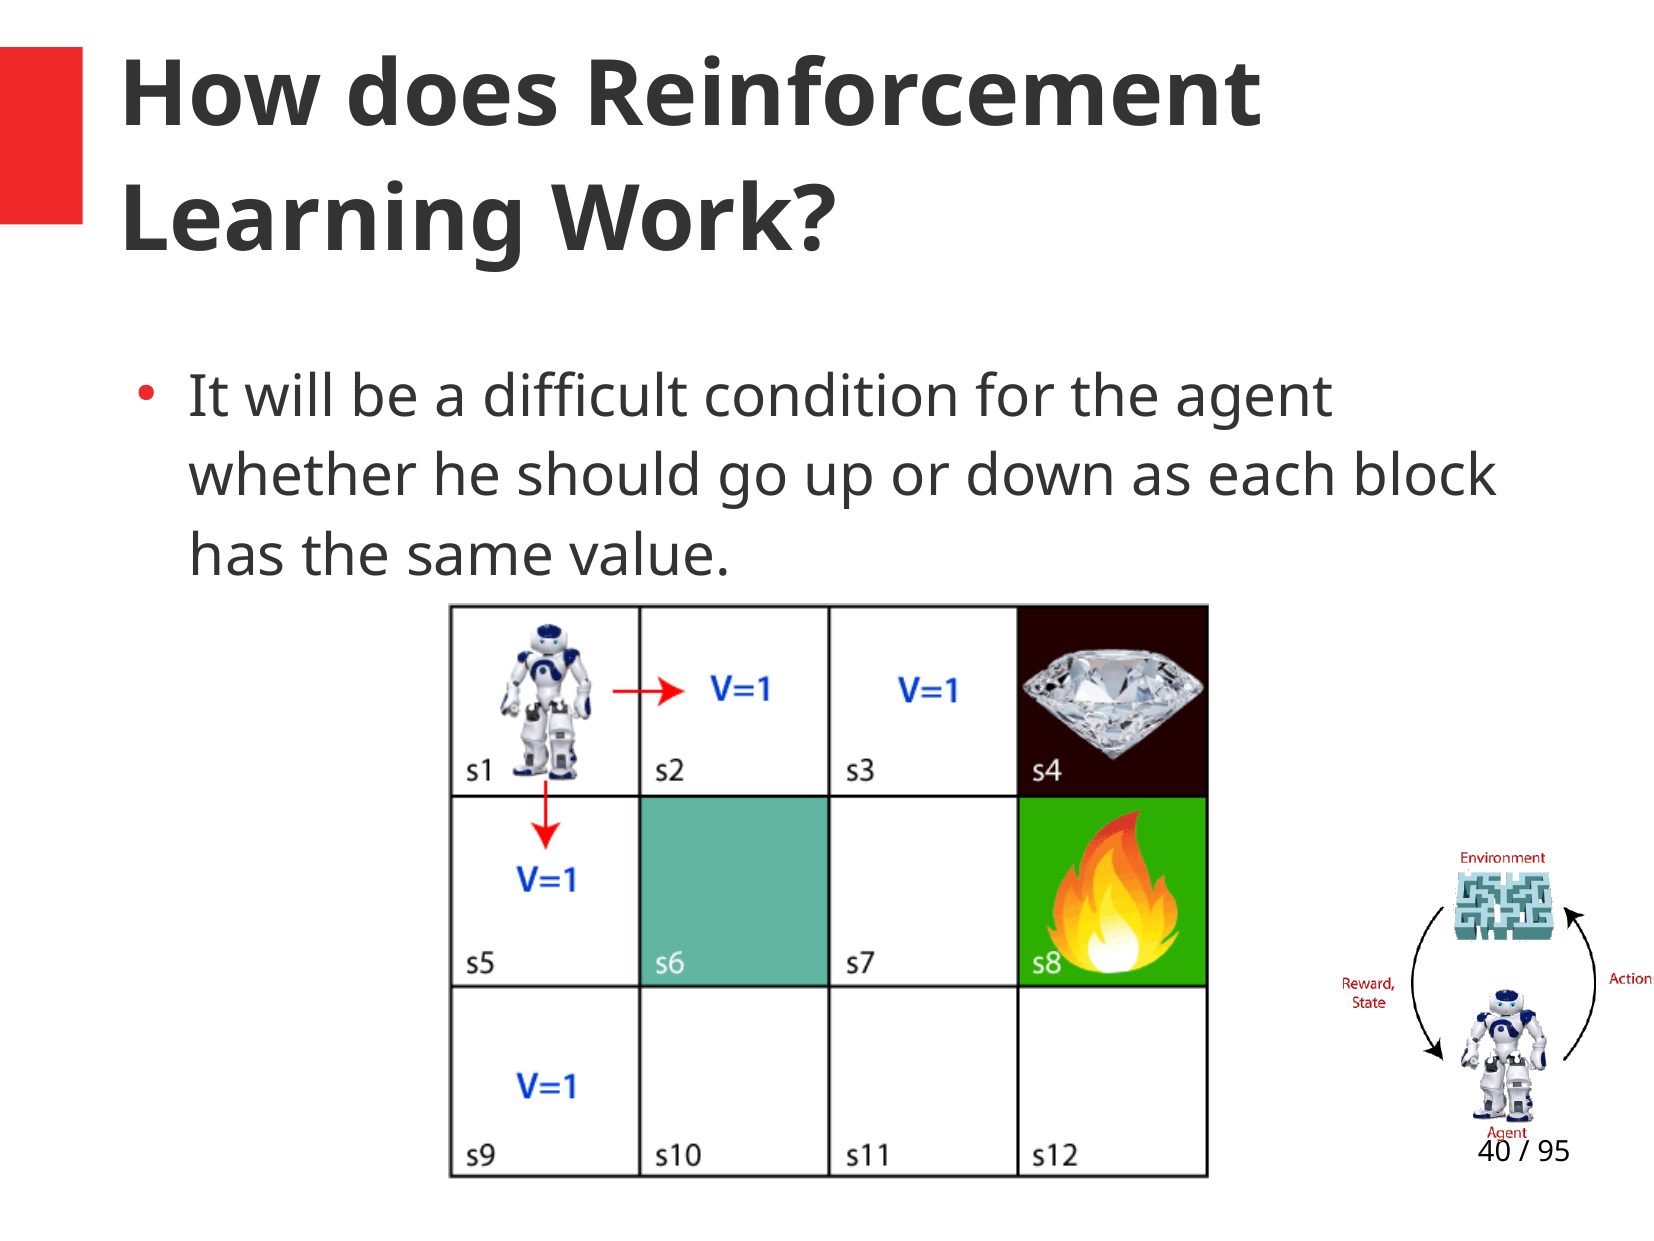

# How does Reinforcement Learning Work?
It will be a difficult condition for the agent whether he should go up or down as each block has the same value.
40